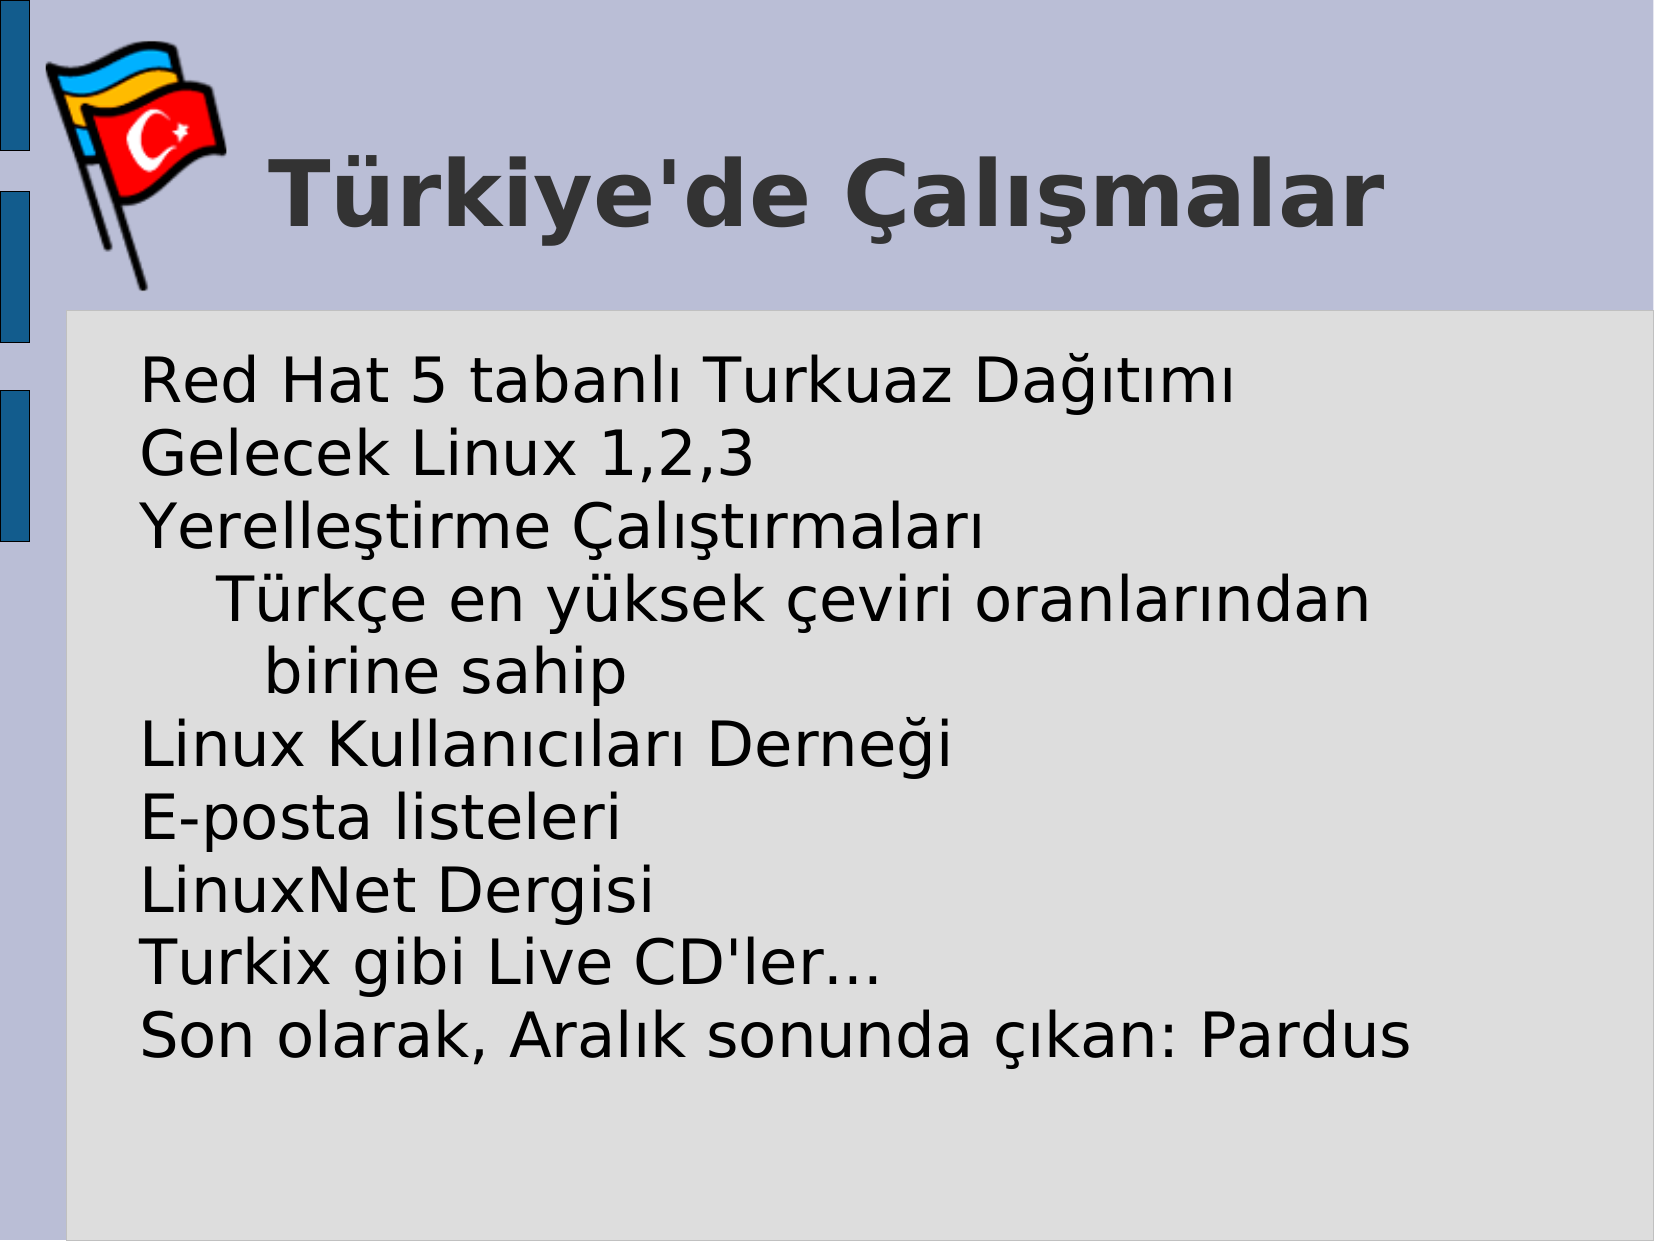

# Türkiye'de Çalışmalar
Red Hat 5 tabanlı Turkuaz Dağıtımı
Gelecek Linux 1,2,3
Yerelleştirme Çalıştırmaları
Türkçe en yüksek çeviri oranlarından birine sahip
Linux Kullanıcıları Derneği
E-posta listeleri
LinuxNet Dergisi
Turkix gibi Live CD'ler...
Son olarak, Aralık sonunda çıkan: Pardus